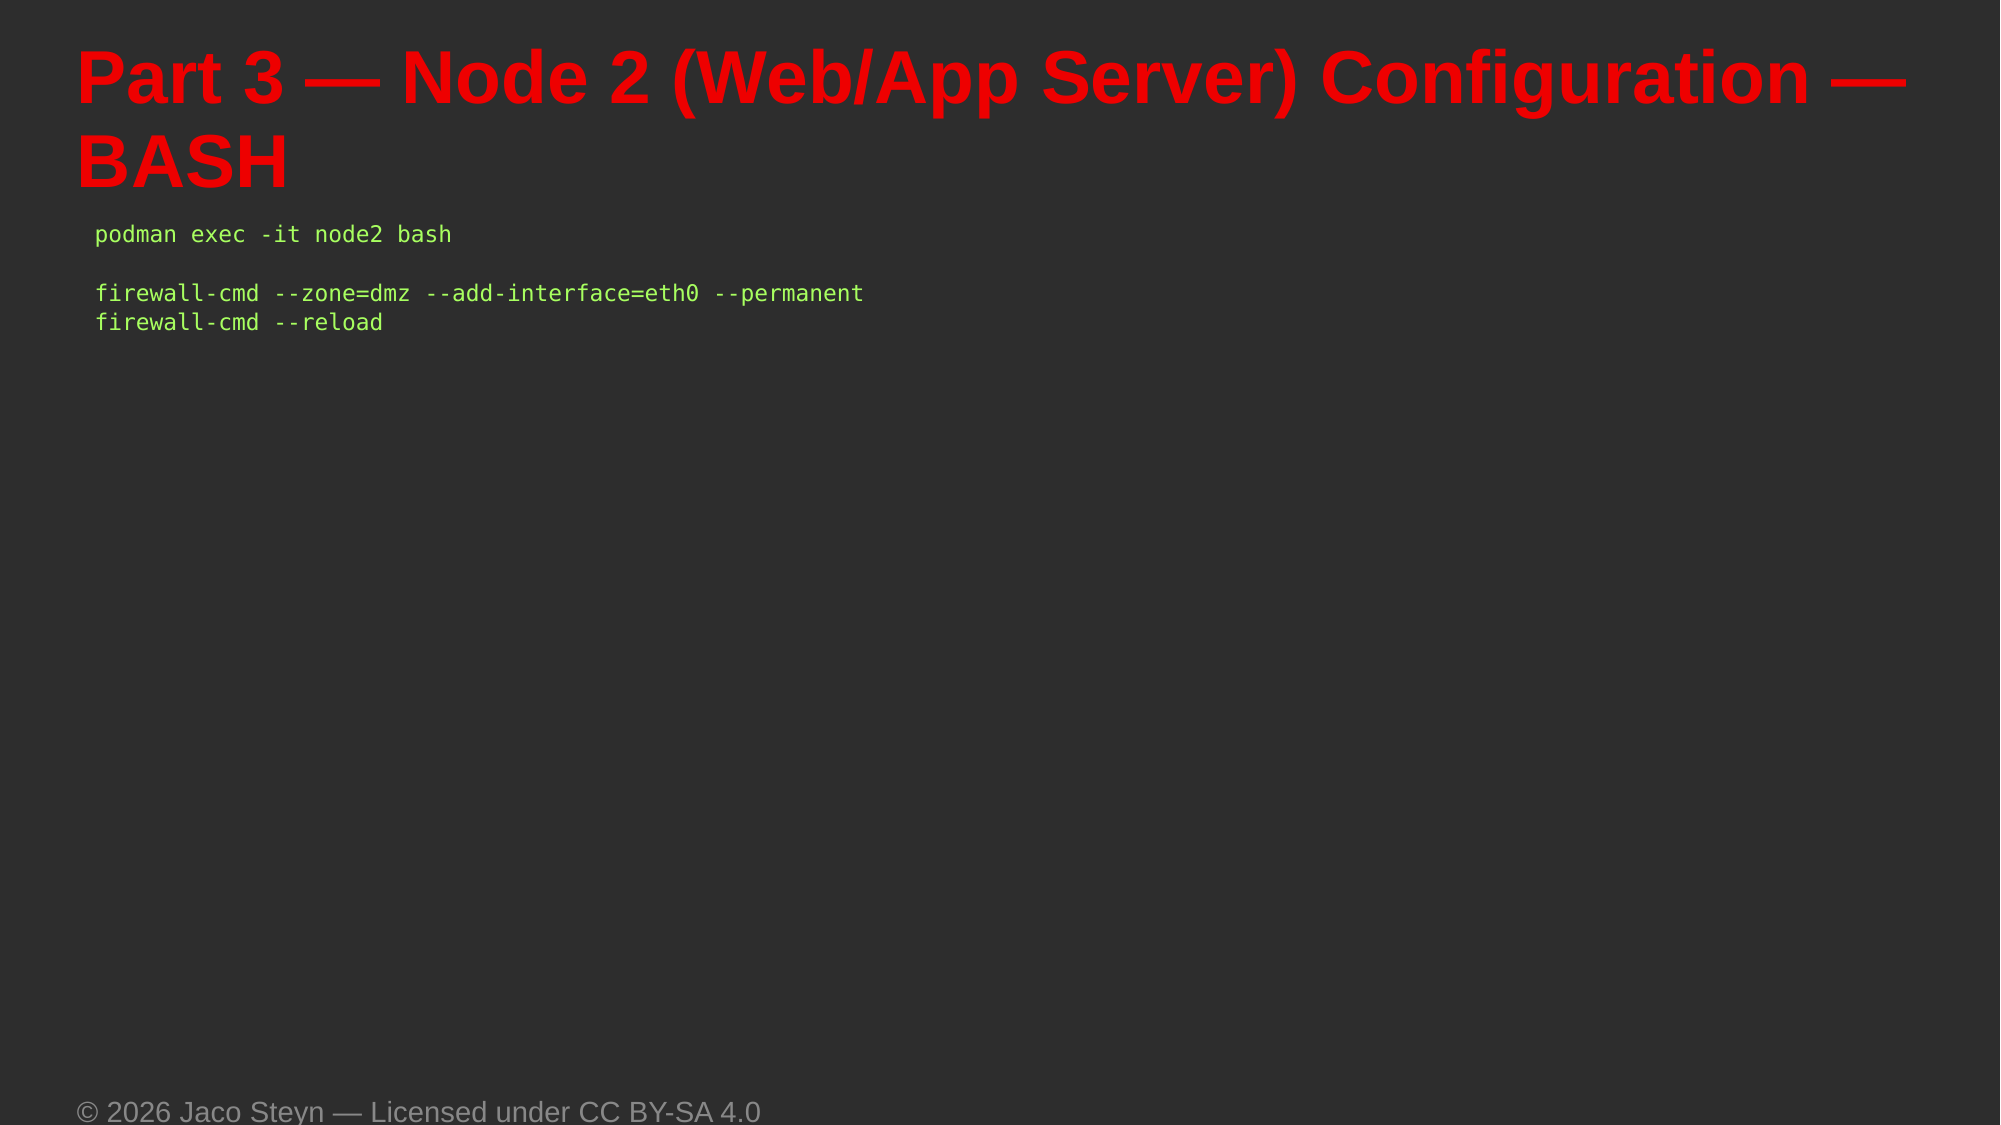

Part 3 — Node 2 (Web/App Server) Configuration — BASH
podman exec -it node2 bash
firewall-cmd --zone=dmz --add-interface=eth0 --permanent
firewall-cmd --reload
© 2026 Jaco Steyn — Licensed under CC BY-SA 4.0